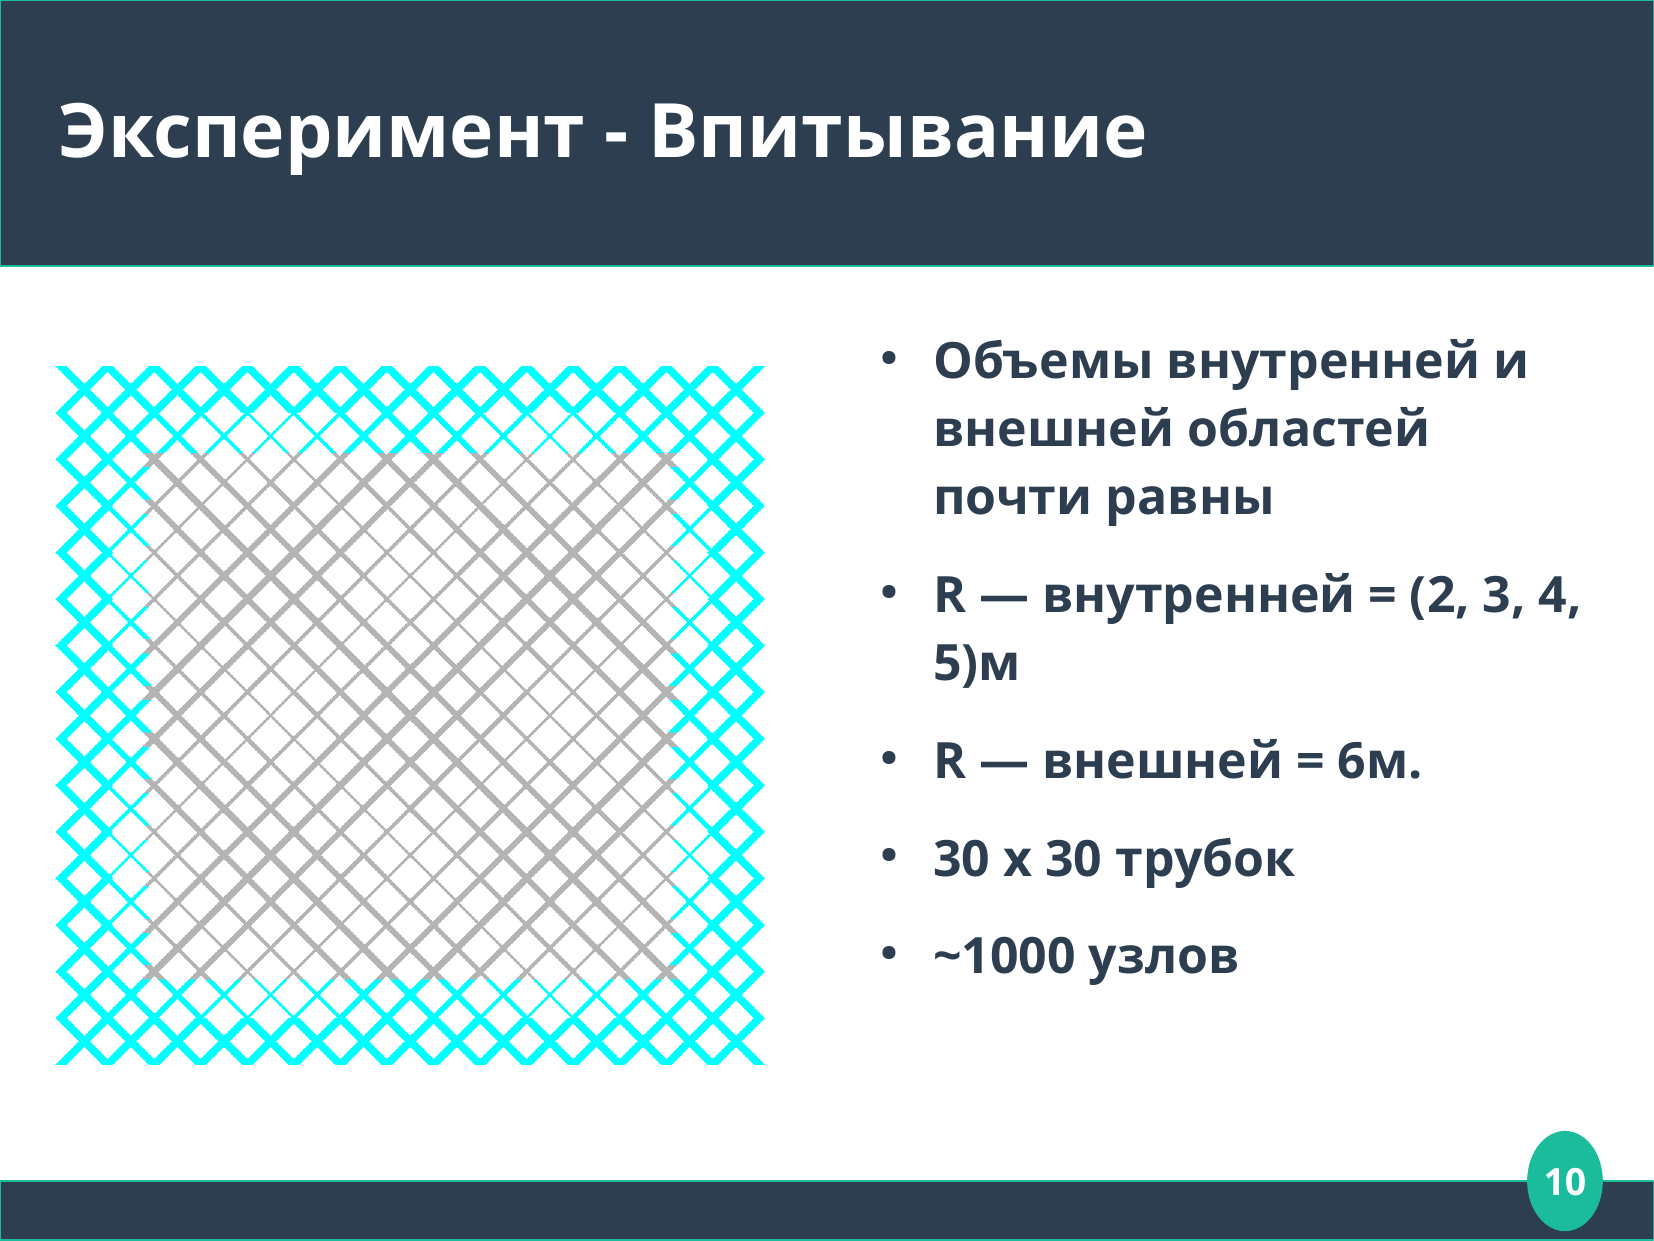

# Эксперимент - Впитывание
Объемы внутренней и внешней областей почти равны
R — внутренней = (2, 3, 4, 5)м
R — внешней = 6м.
30 x 30 трубок
~1000 узлов
10